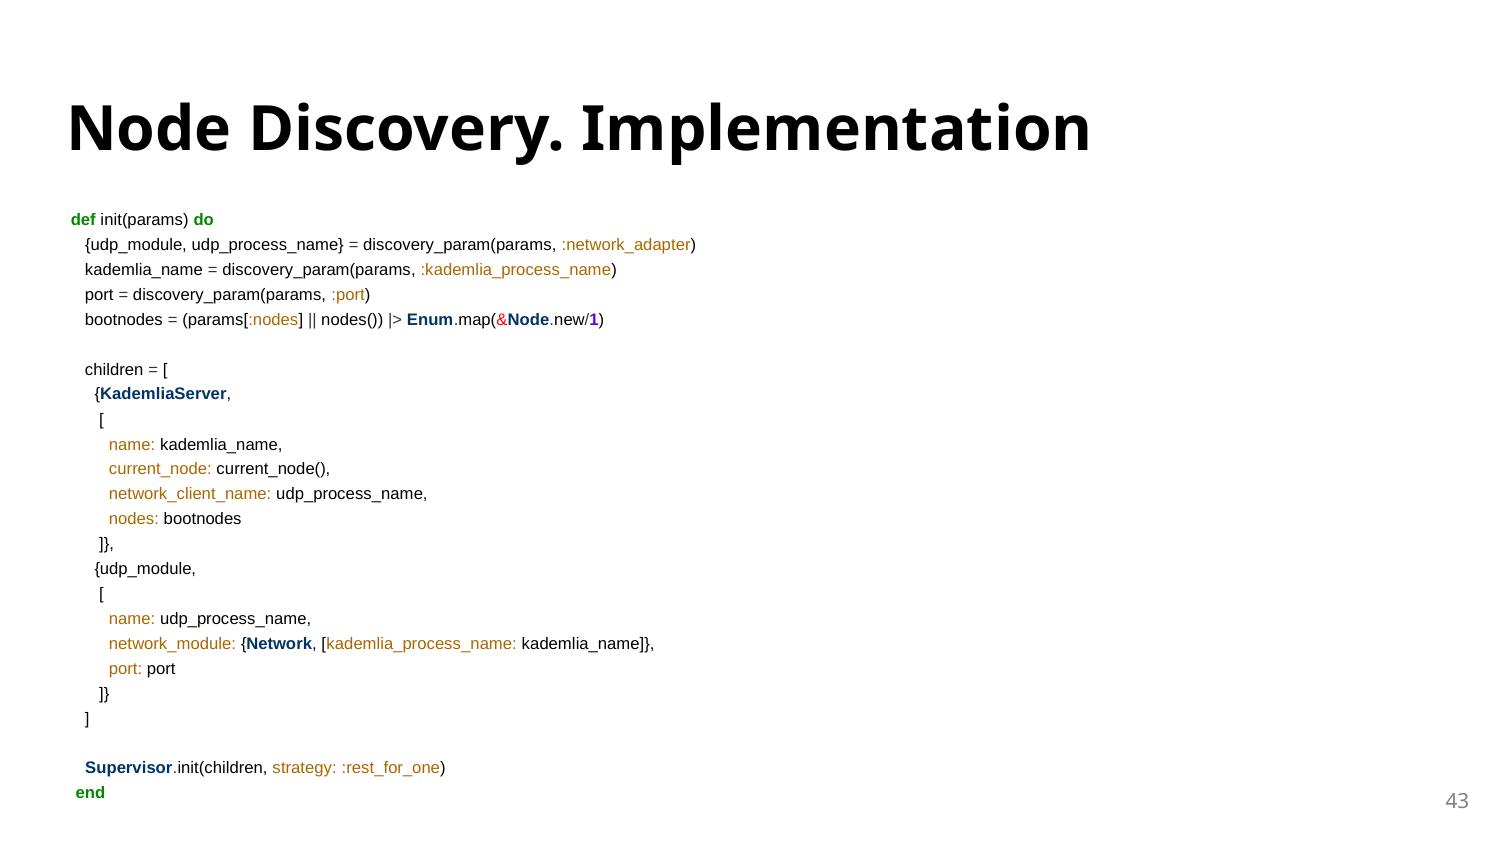

# Node Discovery. Implementation
 def init(params) do
 {udp_module, udp_process_name} = discovery_param(params, :network_adapter)
 kademlia_name = discovery_param(params, :kademlia_process_name)
 port = discovery_param(params, :port)
 bootnodes = (params[:nodes] || nodes()) |> Enum.map(&Node.new/1)
 children = [
 {KademliaServer,
 [
 name: kademlia_name,
 current_node: current_node(),
 network_client_name: udp_process_name,
 nodes: bootnodes
 ]},
 {udp_module,
 [
 name: udp_process_name,
 network_module: {Network, [kademlia_process_name: kademlia_name]},
 port: port
 ]}
 ]
 Supervisor.init(children, strategy: :rest_for_one)
 end